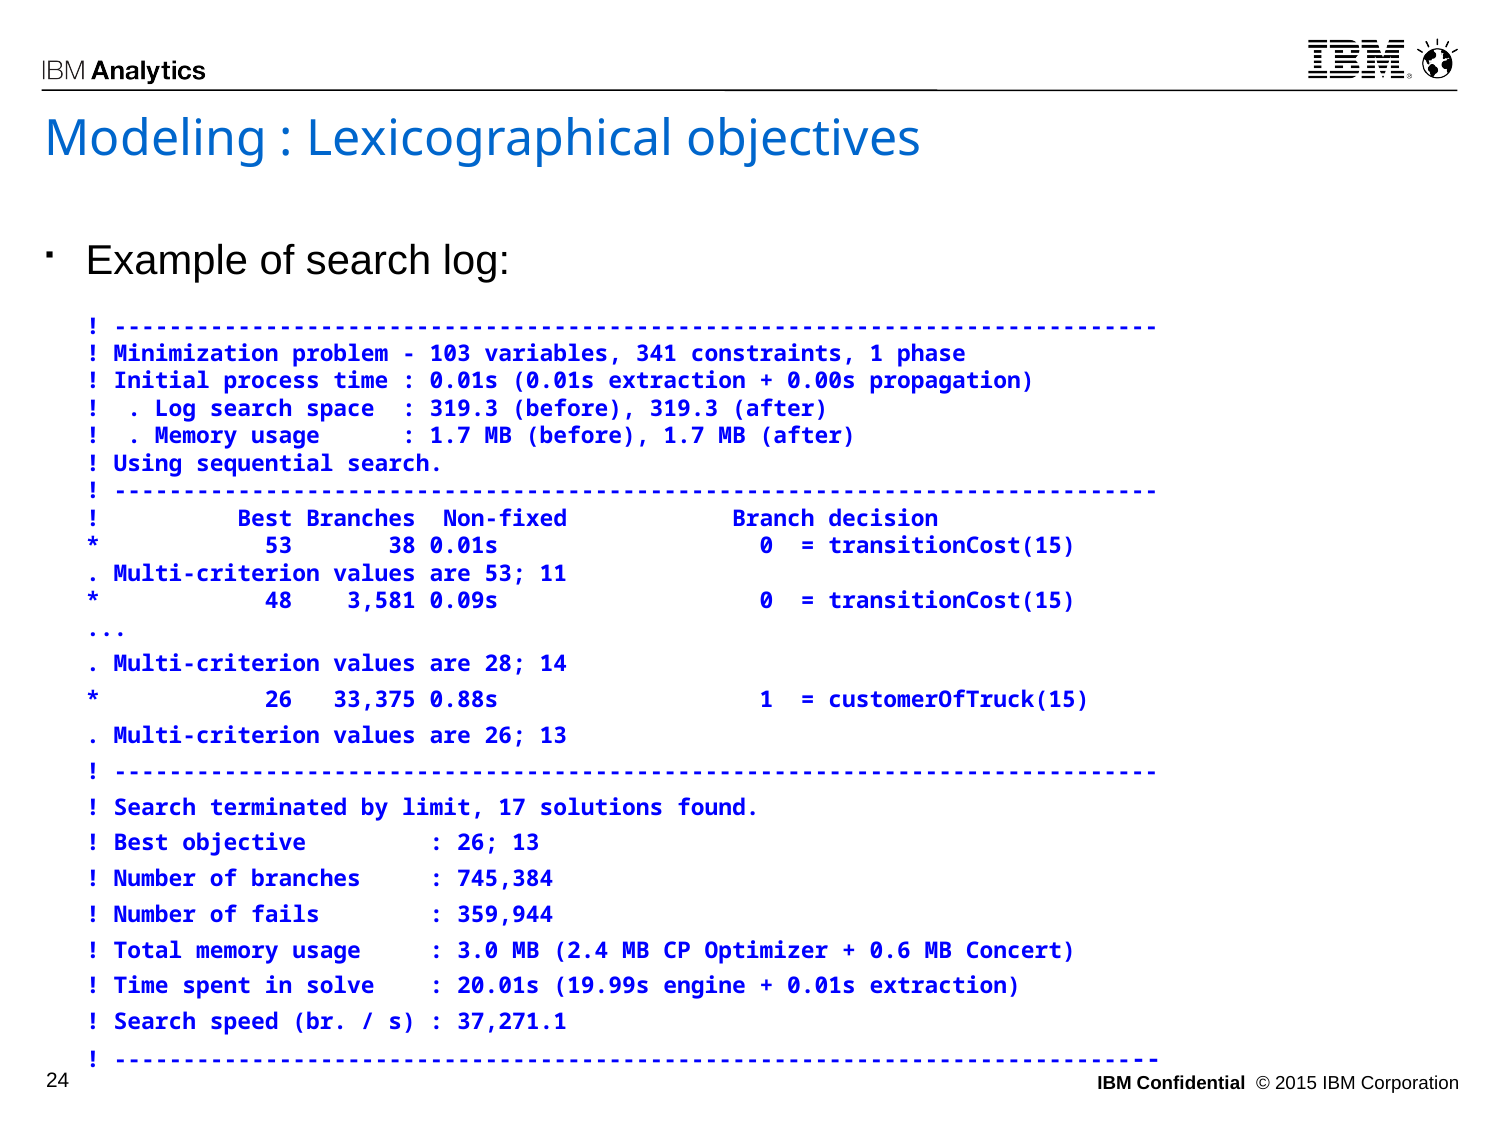

# Modeling : Lexicographical objectives
 Example of search log:
 ! ----------------------------------------------------------------------------
 ! Minimization problem - 103 variables, 341 constraints, 1 phase
 ! Initial process time : 0.01s (0.01s extraction + 0.00s propagation)
 ! . Log search space : 319.3 (before), 319.3 (after)
 ! . Memory usage : 1.7 MB (before), 1.7 MB (after)
 ! Using sequential search.
 ! ----------------------------------------------------------------------------
 ! Best Branches Non-fixed Branch decision
 * 53 38 0.01s 0 = transitionCost(15)
 . Multi-criterion values are 53; 11
 * 48 3,581 0.09s 0 = transitionCost(15)
 ...
 . Multi-criterion values are 28; 14
 * 26 33,375 0.88s 1 = customerOfTruck(15)
 . Multi-criterion values are 26; 13
 ! ----------------------------------------------------------------------------
 ! Search terminated by limit, 17 solutions found.
 ! Best objective : 26; 13
 ! Number of branches : 745,384
 ! Number of fails : 359,944
 ! Total memory usage : 3.0 MB (2.4 MB CP Optimizer + 0.6 MB Concert)
 ! Time spent in solve : 20.01s (19.99s engine + 0.01s extraction)
 ! Search speed (br. / s) : 37,271.1
 ! ----------------------------------------------------------------------------